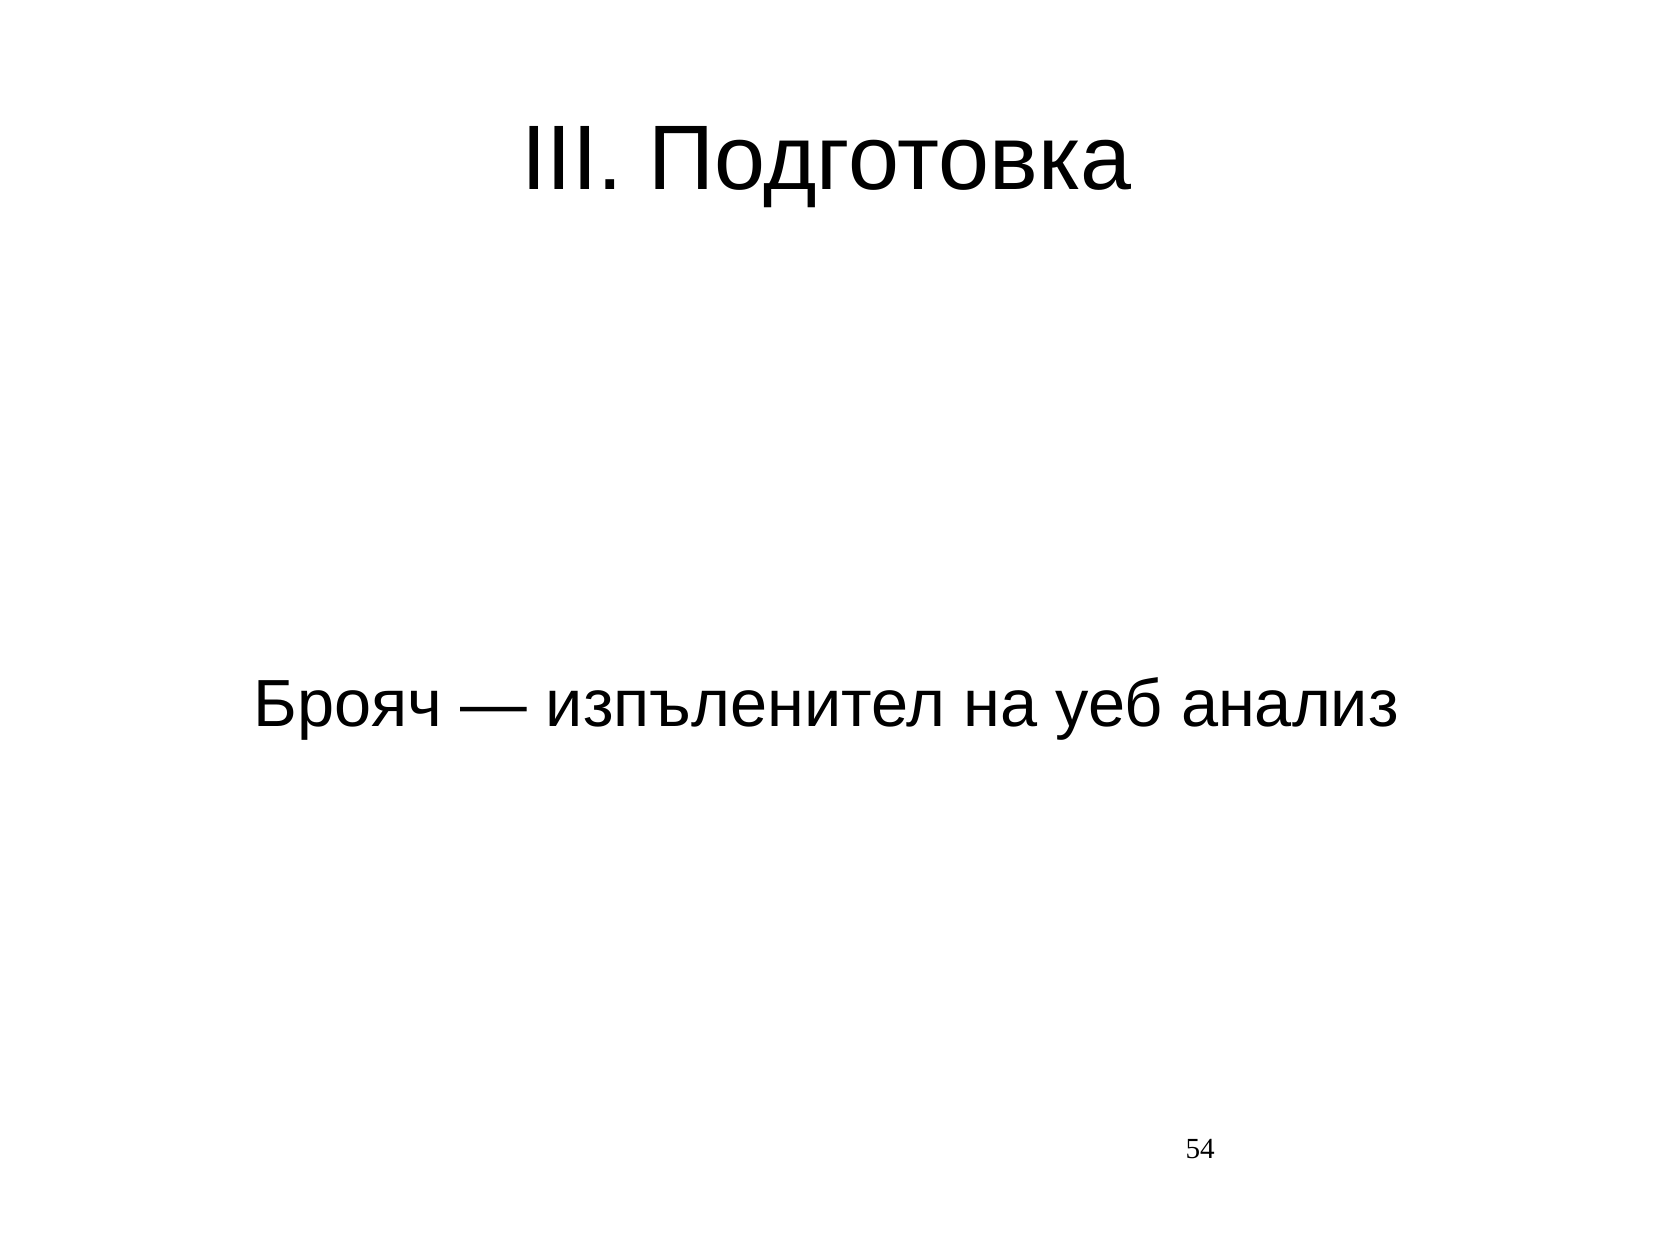

# III. Подготовка
Брояч — изпъленител на уеб анализ